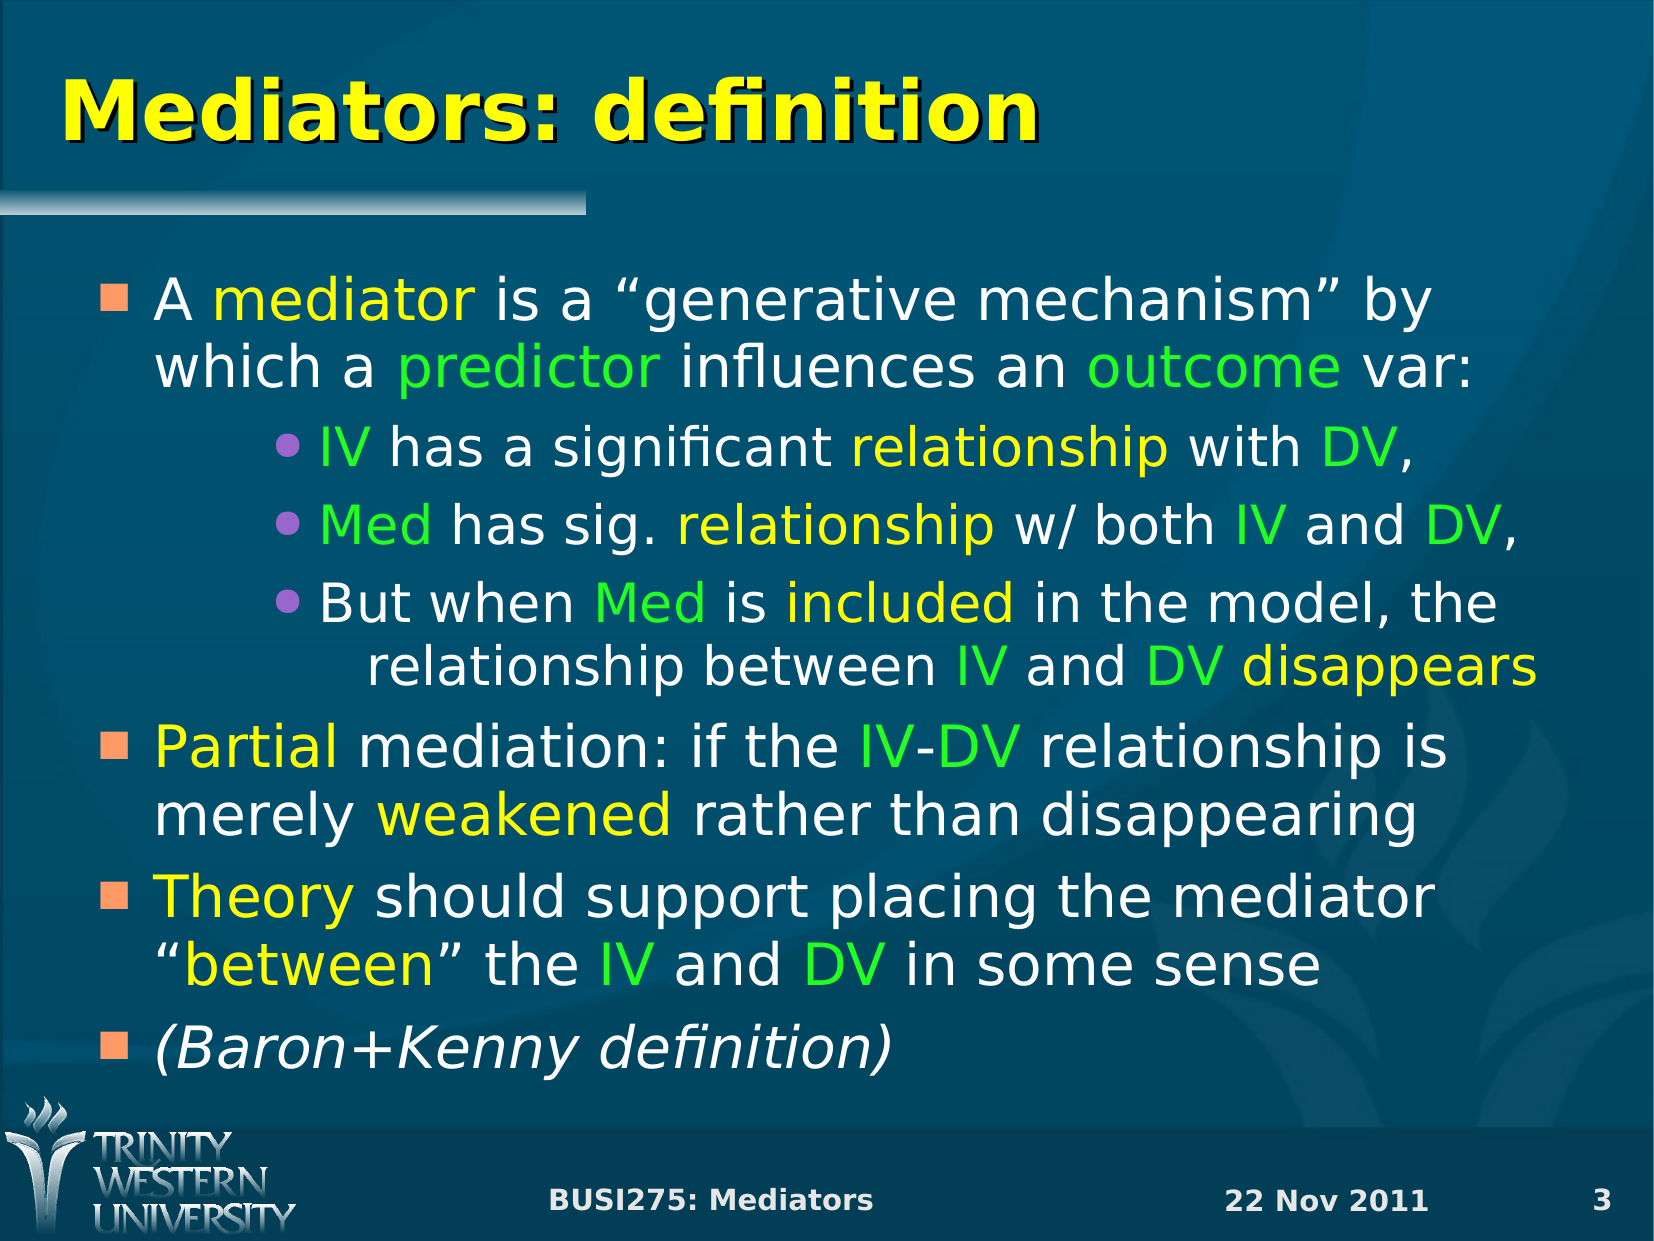

# Mediators: definition
A mediator is a “generative mechanism” by which a predictor influences an outcome var:
IV has a significant relationship with DV,
Med has sig. relationship w/ both IV and DV,
But when Med is included in the model, the relationship between IV and DV disappears
Partial mediation: if the IV-DV relationship is merely weakened rather than disappearing
Theory should support placing the mediator “between” the IV and DV in some sense
(Baron+Kenny definition)
BUSI275: Mediators
22 Nov 2011
3